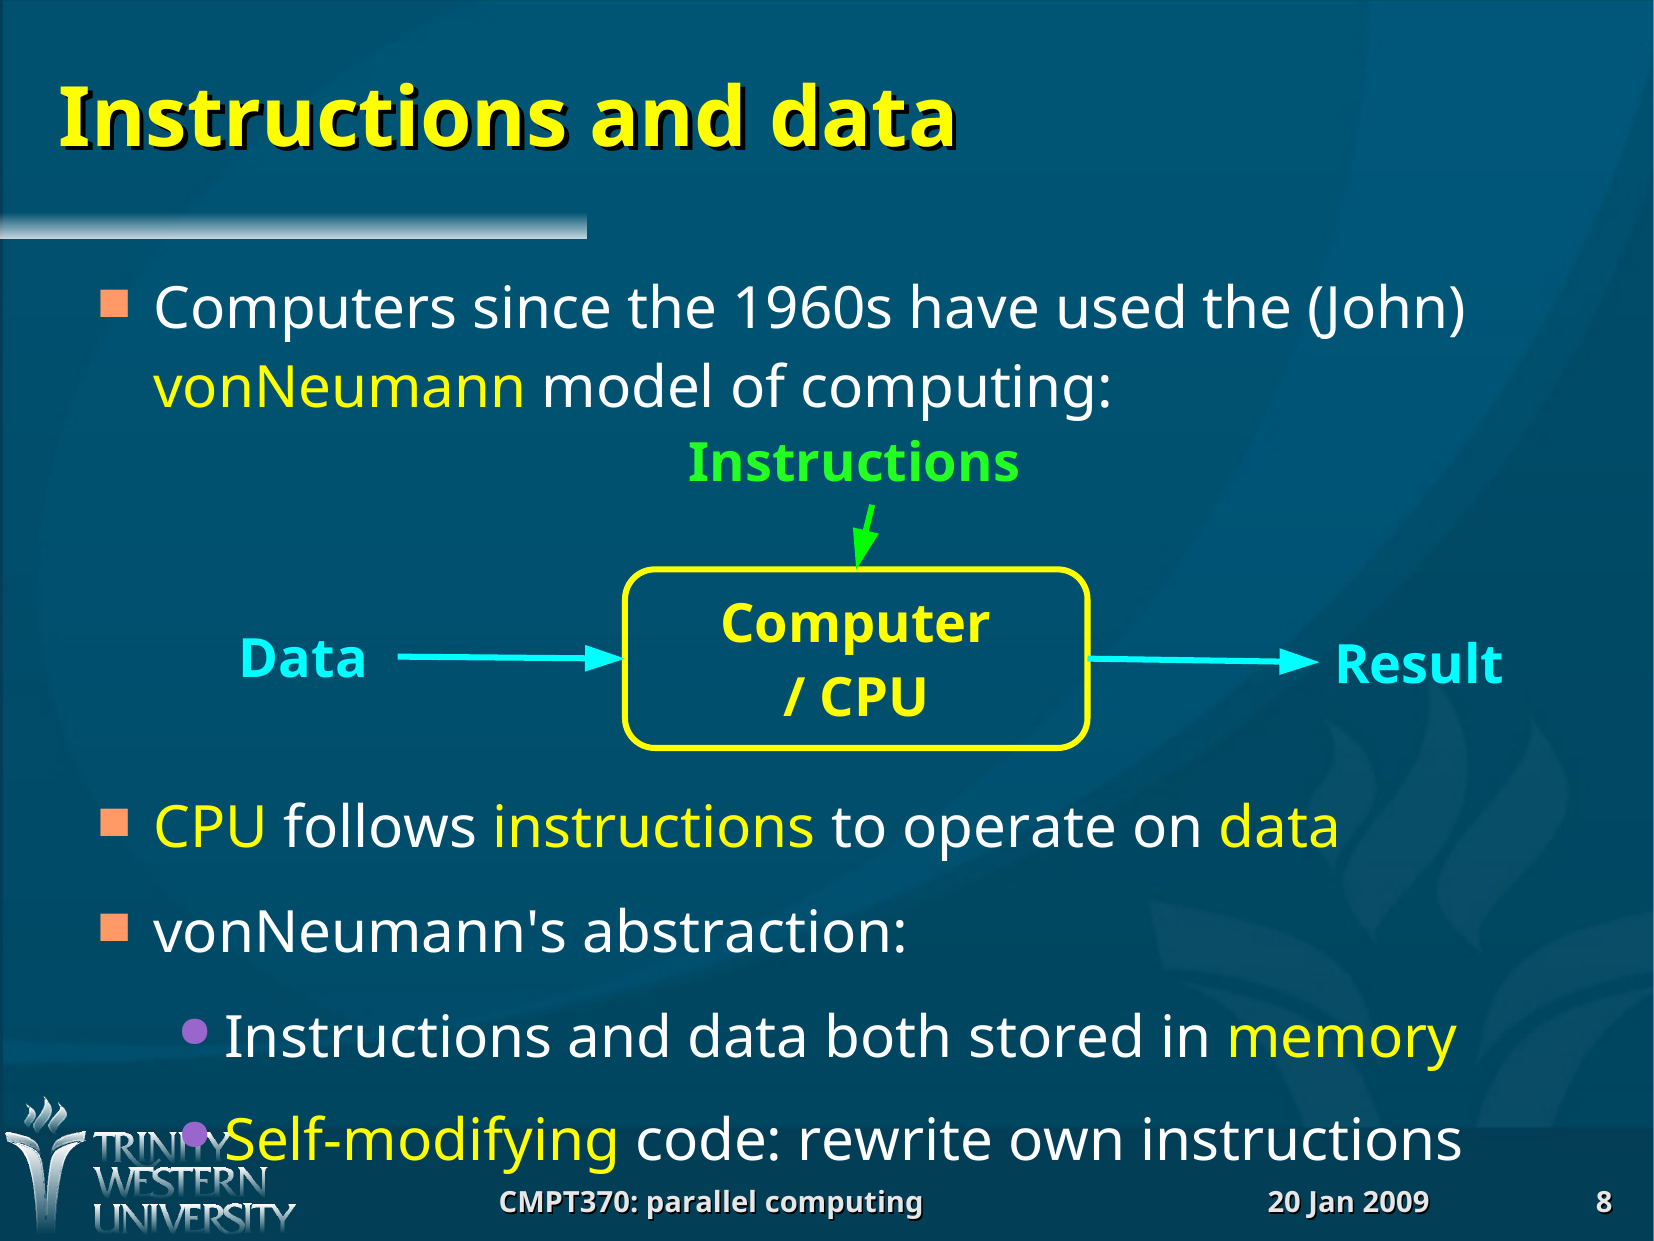

# Instructions and data
Computers since the 1960s have used the (John) vonNeumann model of computing:
Instructions
Computer
/ CPU
Data
Result
CPU follows instructions to operate on data
vonNeumann's abstraction:
Instructions and data both stored in memory
Self-modifying code: rewrite own instructions
CMPT370: parallel computing
20 Jan 2009
8